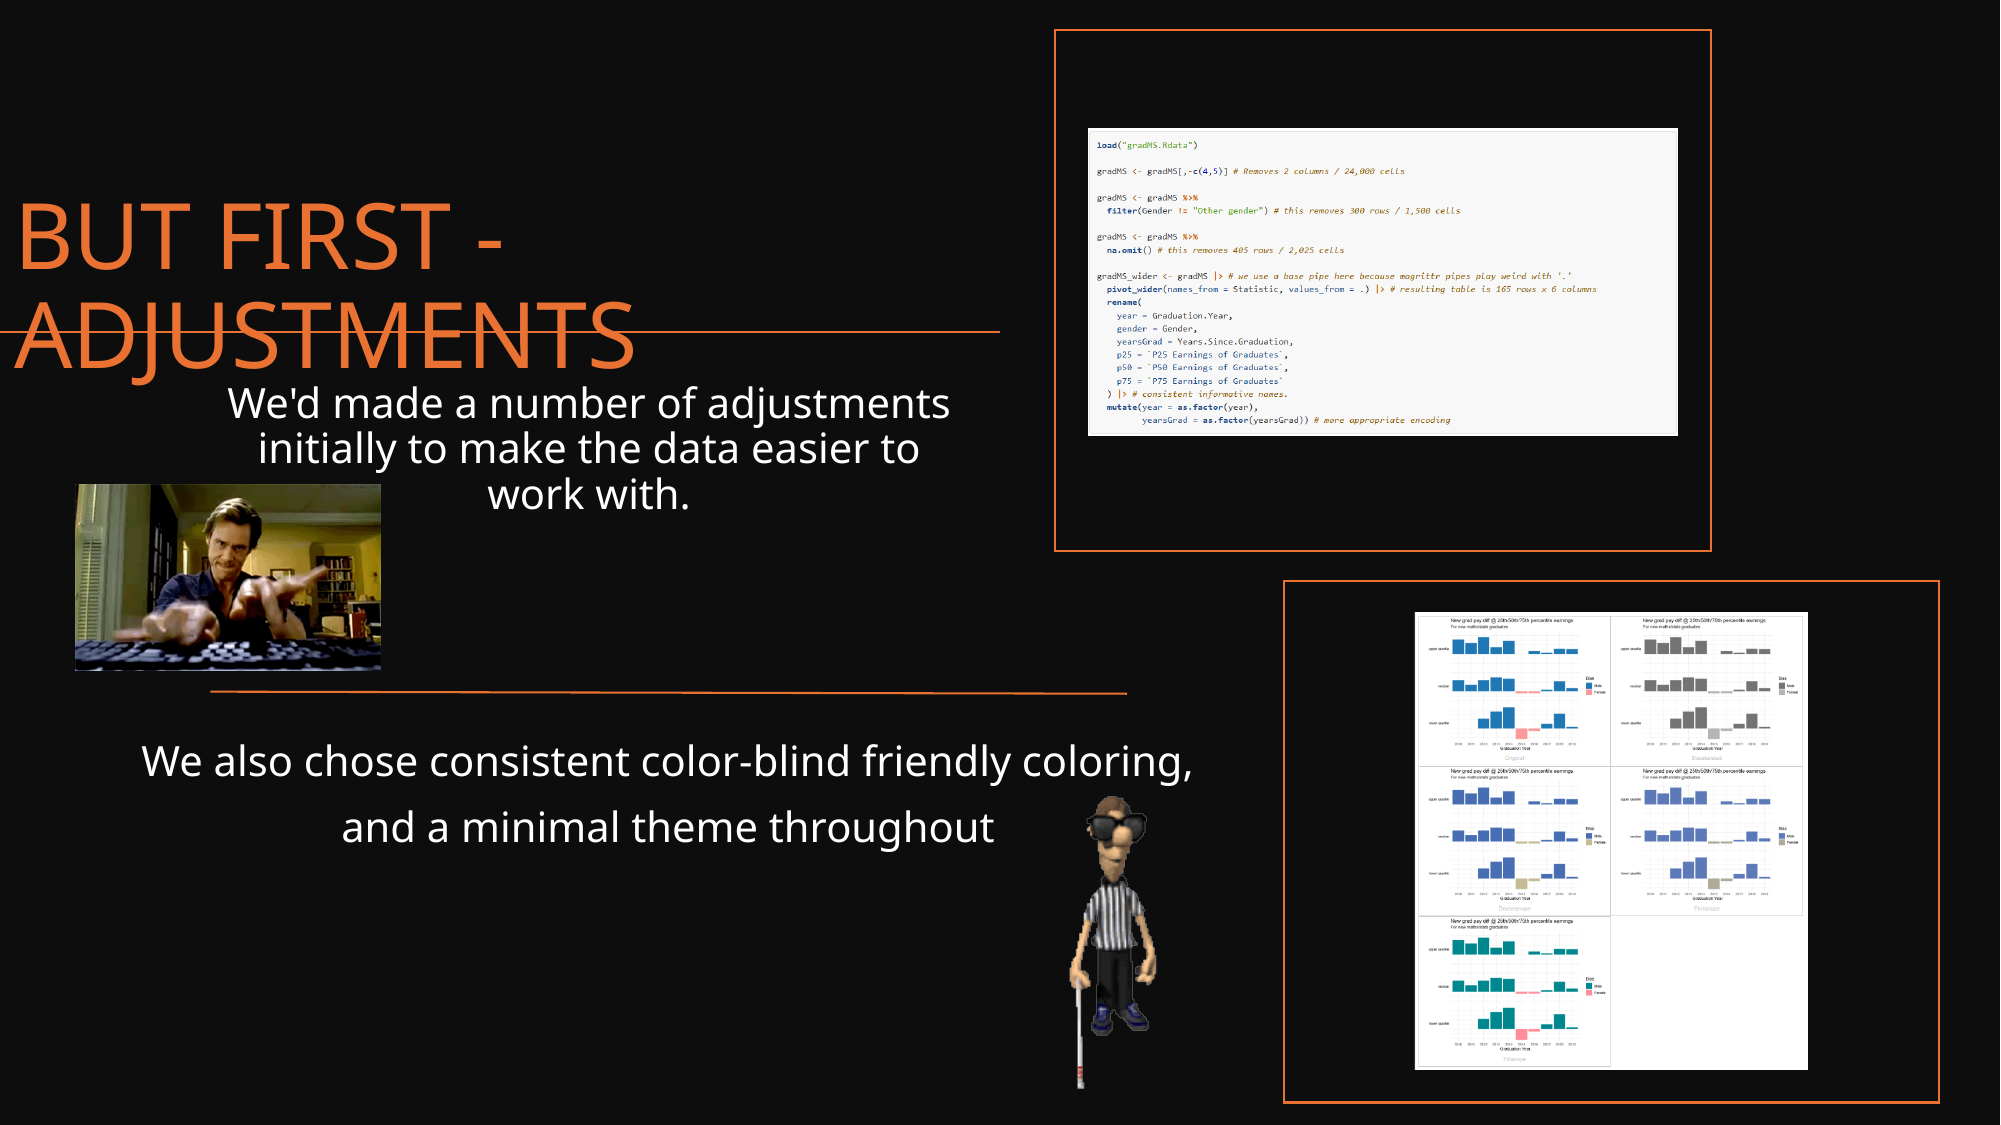

We'd made a number of adjustments initially to make the data easier to work with.
BUT FIRST - ADJUSTMENTS
We also chose consistent color-blind friendly coloring,
and a minimal theme throughout